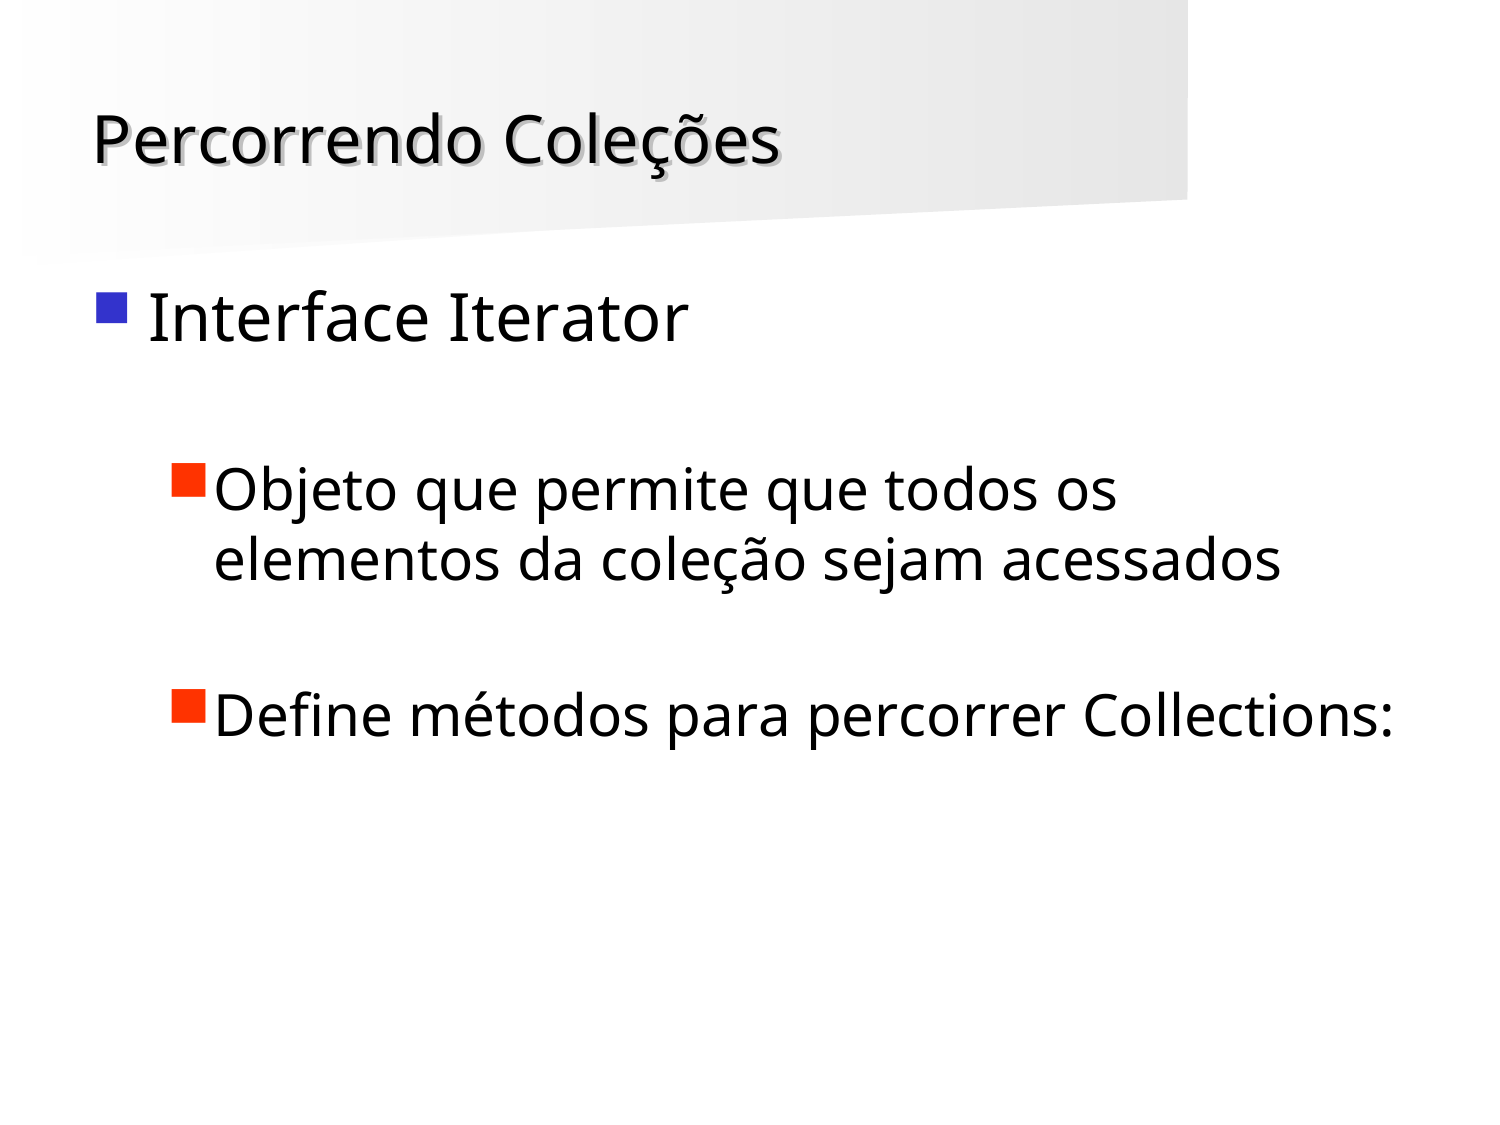

# Percorrendo Coleções
Interface Iterator
Objeto que permite que todos os elementos da coleção sejam acessados
Define métodos para percorrer Collections: